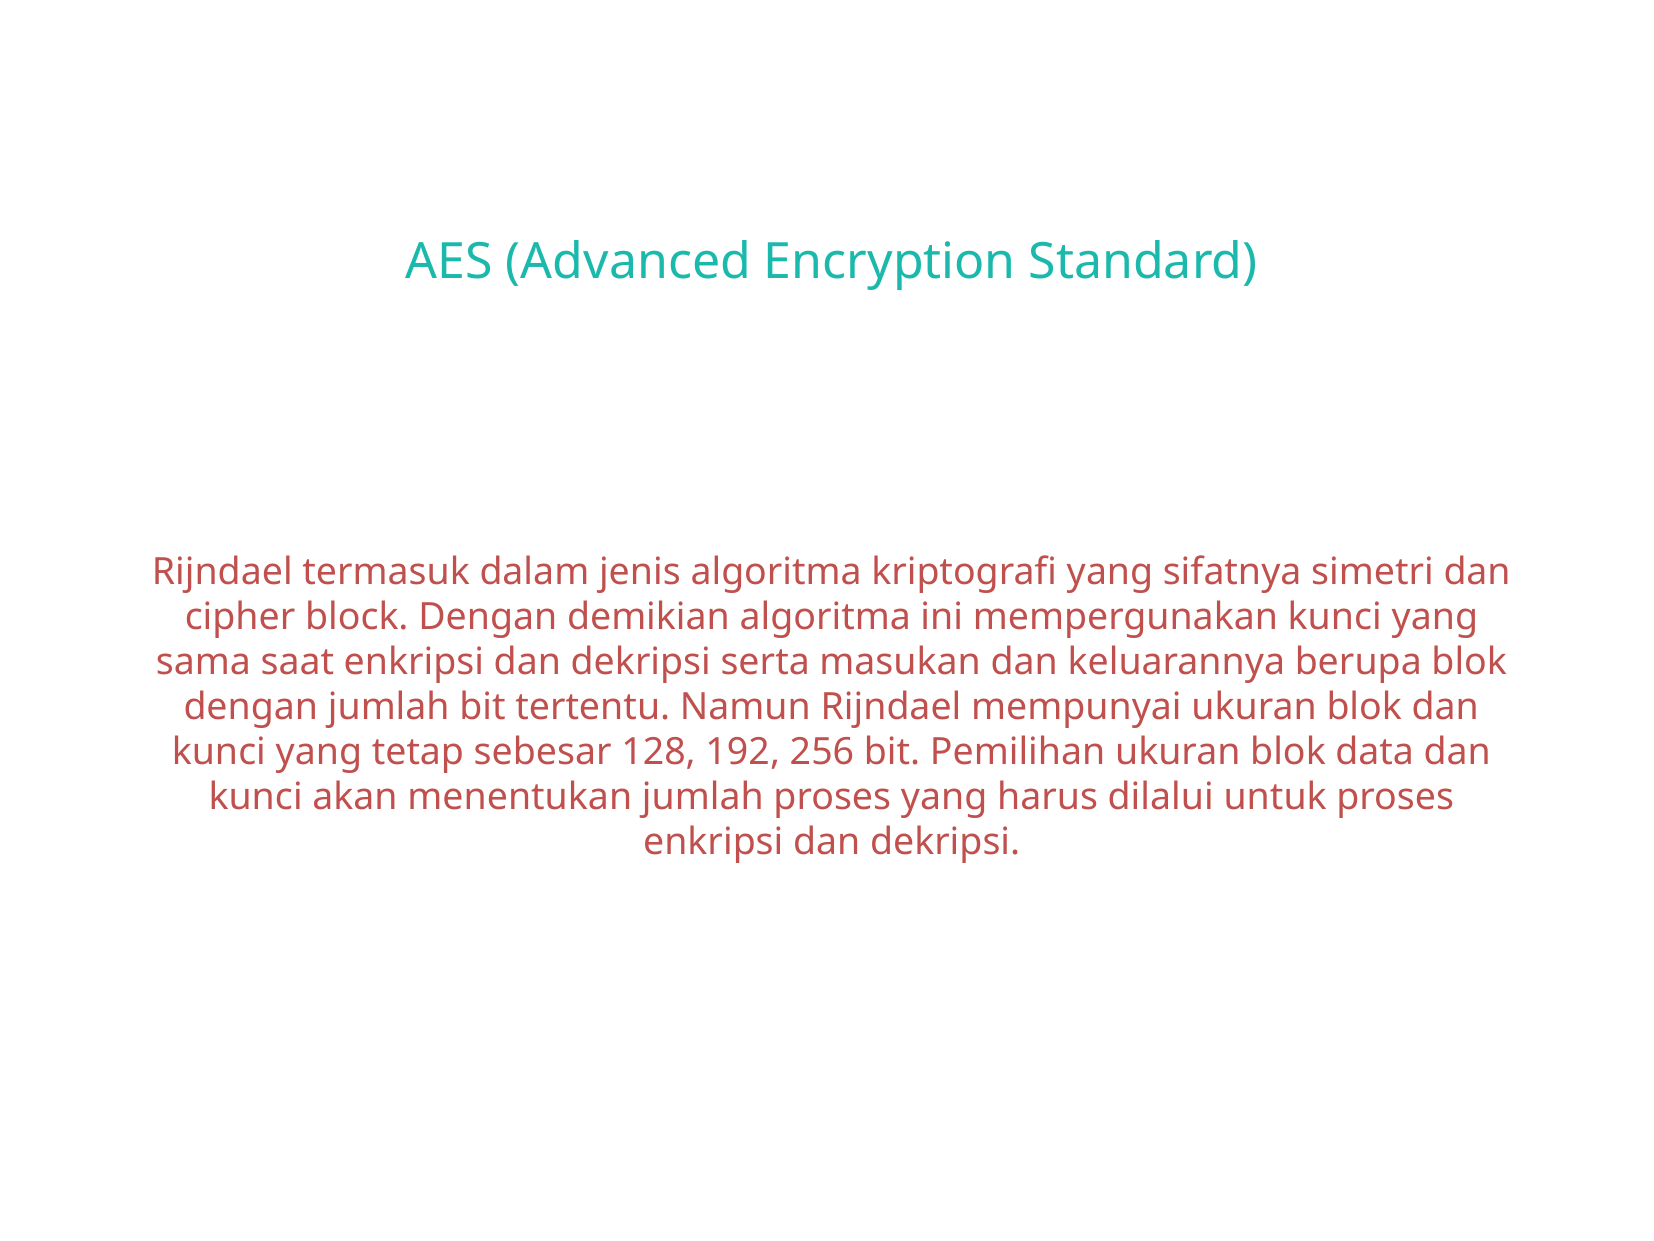

# AES (Advanced Encryption Standard)
Rijndael termasuk dalam jenis algoritma kriptografi yang sifatnya simetri dan cipher block. Dengan demikian algoritma ini mempergunakan kunci yang sama saat enkripsi dan dekripsi serta masukan dan keluarannya berupa blok dengan jumlah bit tertentu. Namun Rijndael mempunyai ukuran blok dan kunci yang tetap sebesar 128, 192, 256 bit. Pemilihan ukuran blok data dan kunci akan menentukan jumlah proses yang harus dilalui untuk proses enkripsi dan dekripsi.